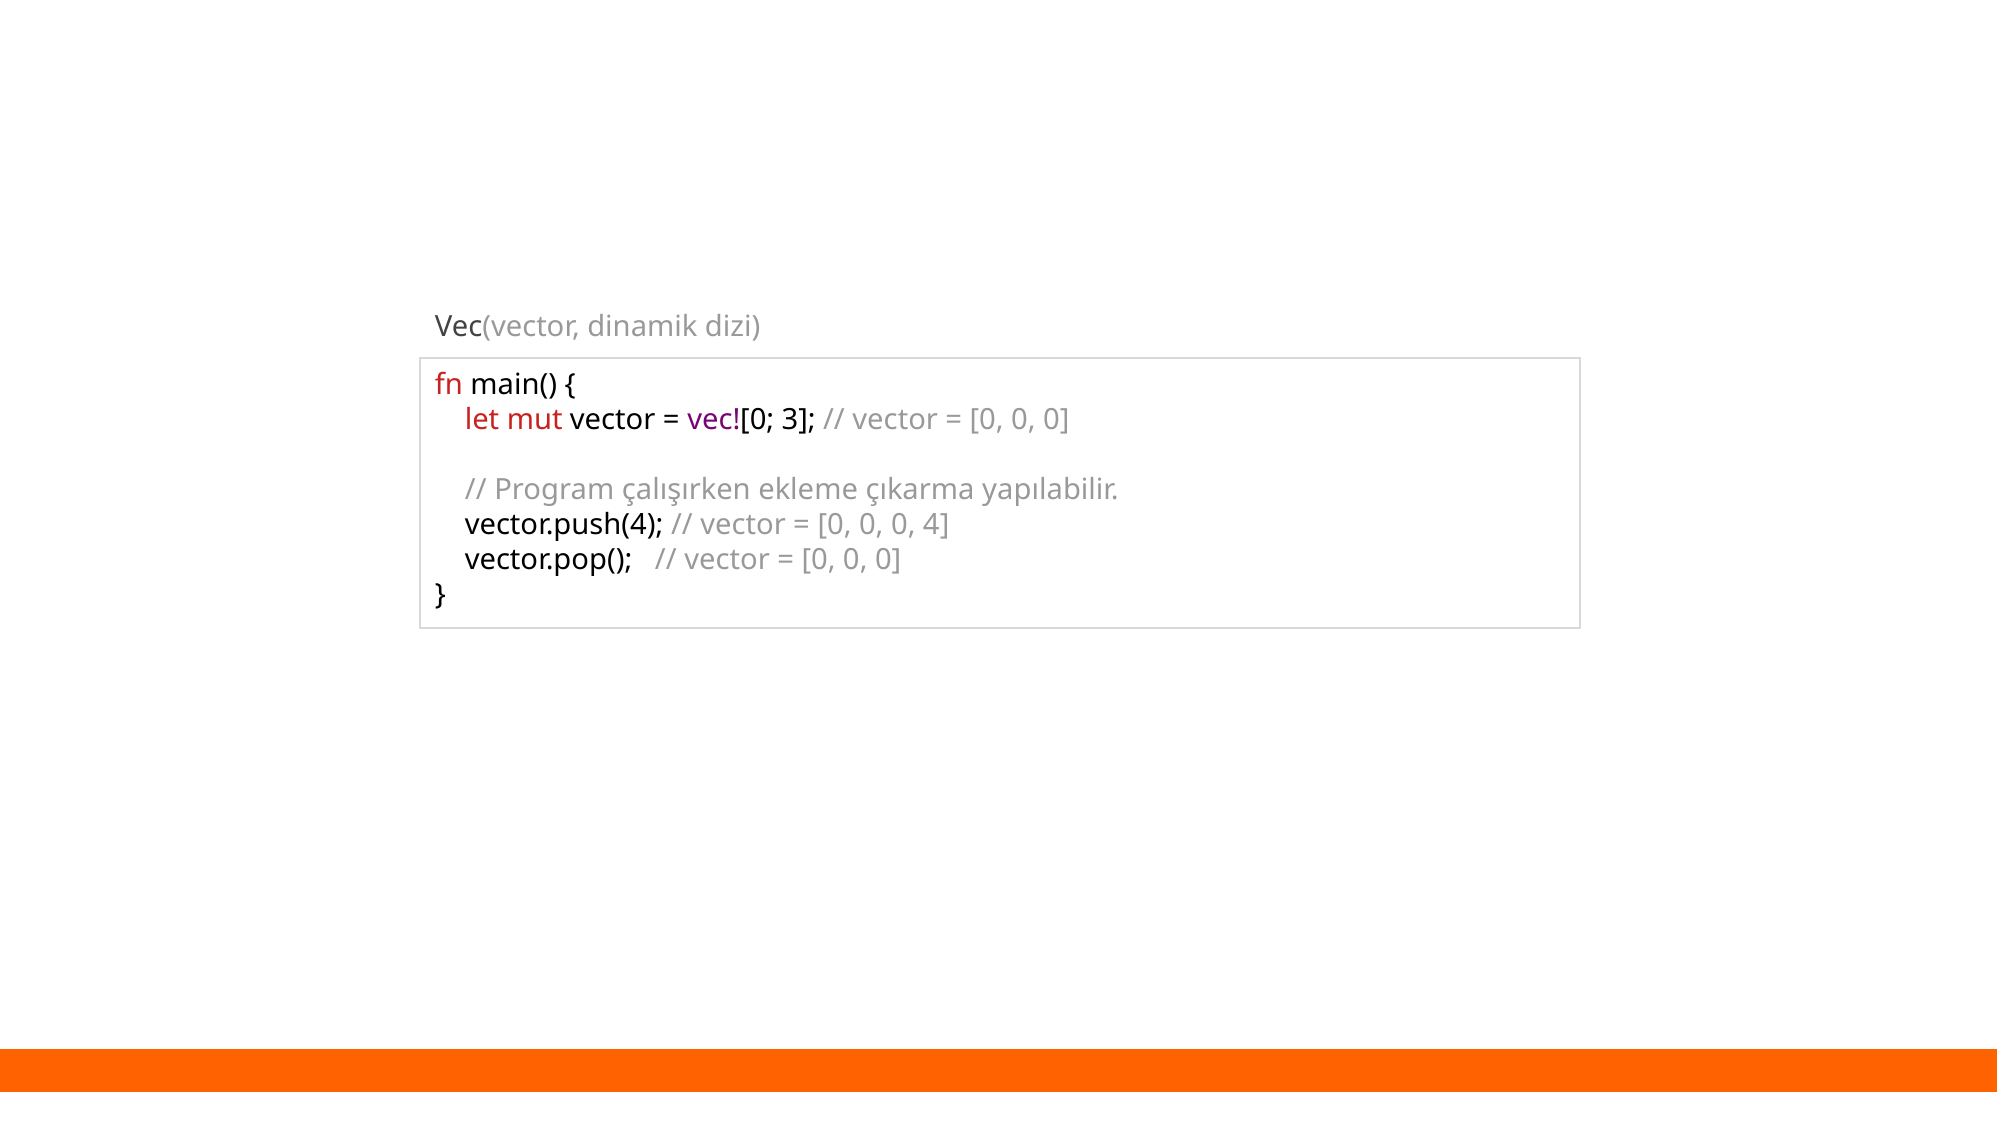

Vec(vector, dinamik dizi)
fn main() {
 let mut vector = vec![0; 3]; // vector = [0, 0, 0]
 // Program çalışırken ekleme çıkarma yapılabilir.
 vector.push(4); // vector = [0, 0, 0, 4]
 vector.pop(); // vector = [0, 0, 0]
}